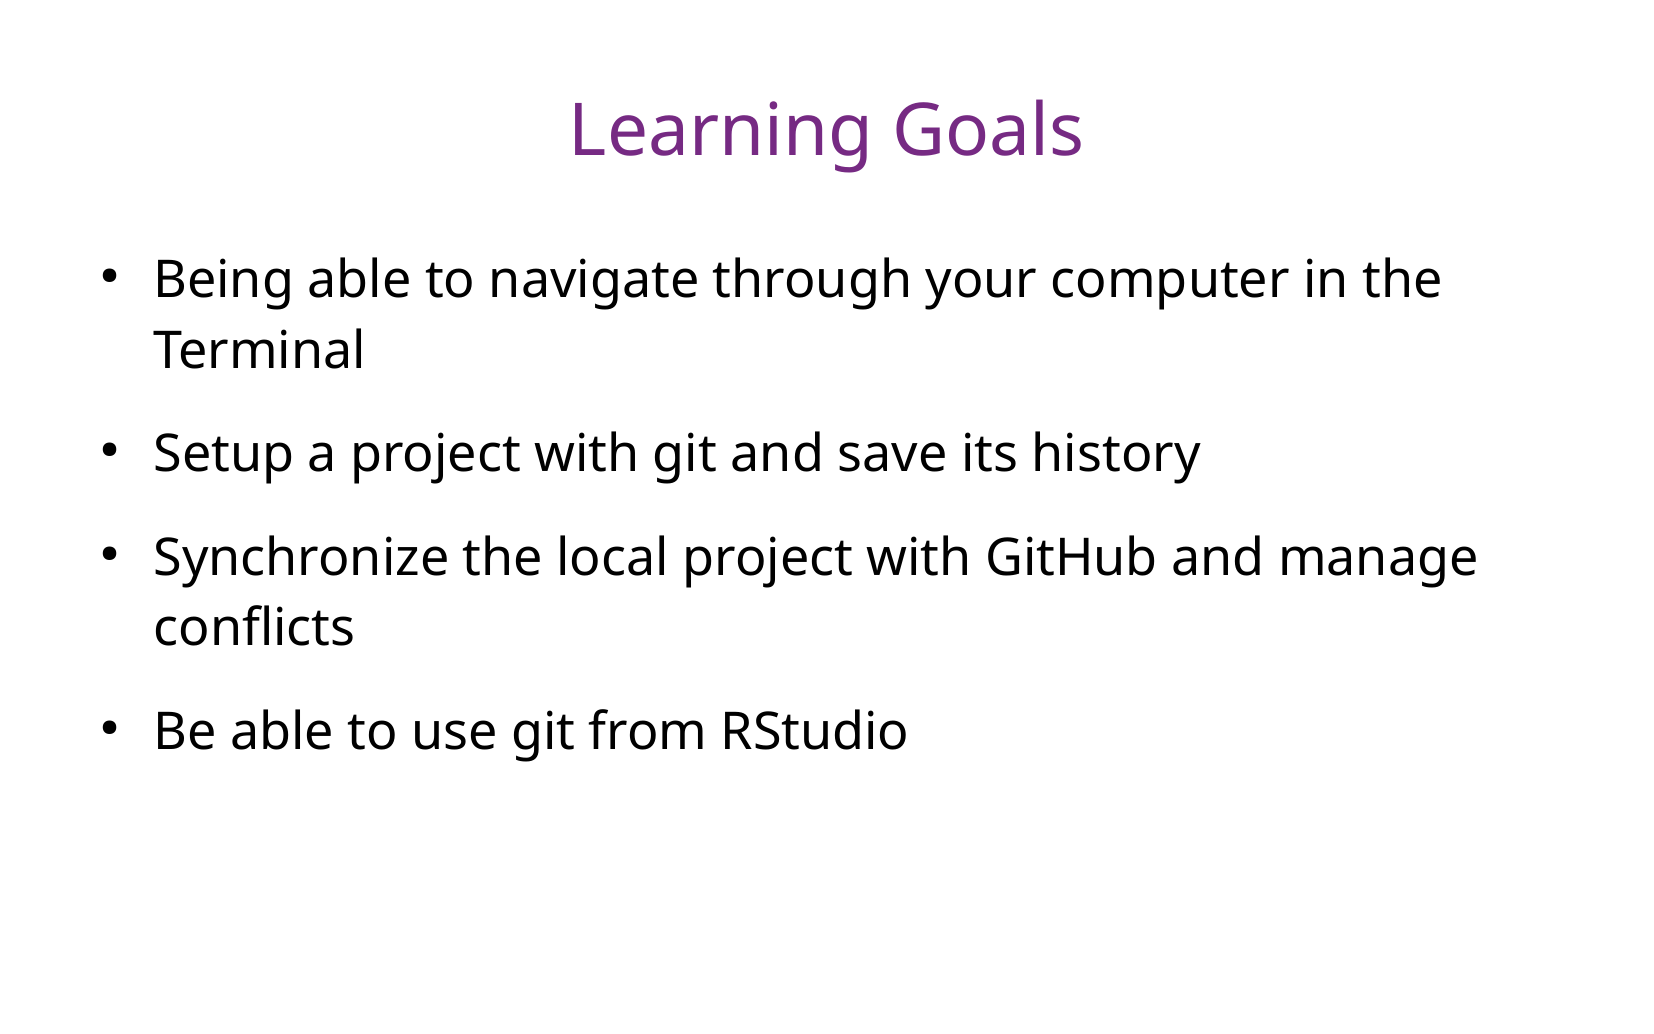

# Learning Goals
Being able to navigate through your computer in the Terminal
Setup a project with git and save its history
Synchronize the local project with GitHub and manage conflicts
Be able to use git from RStudio